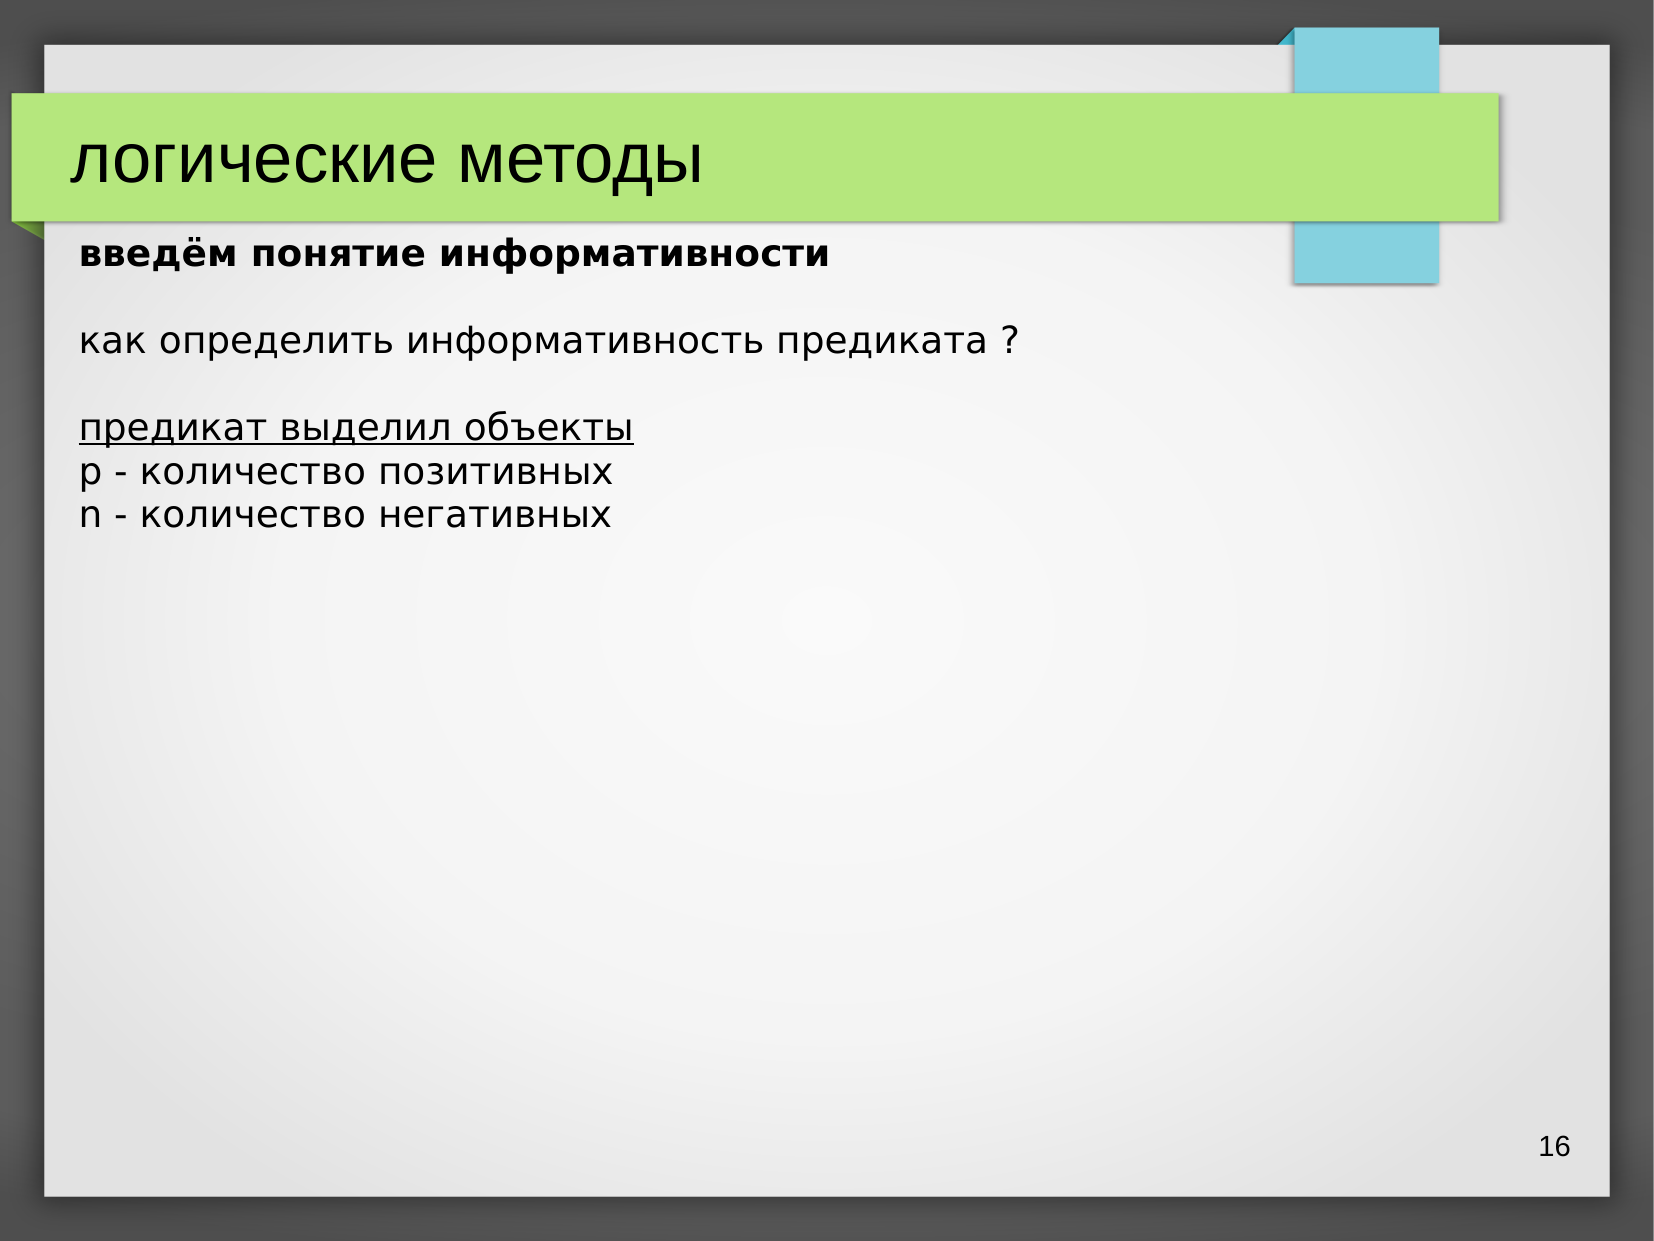

# логические методы
введём понятие информативности
как определить информативность предиката ?
предикат выделил объекты
p - количество позитивных
n - количество негативных
16